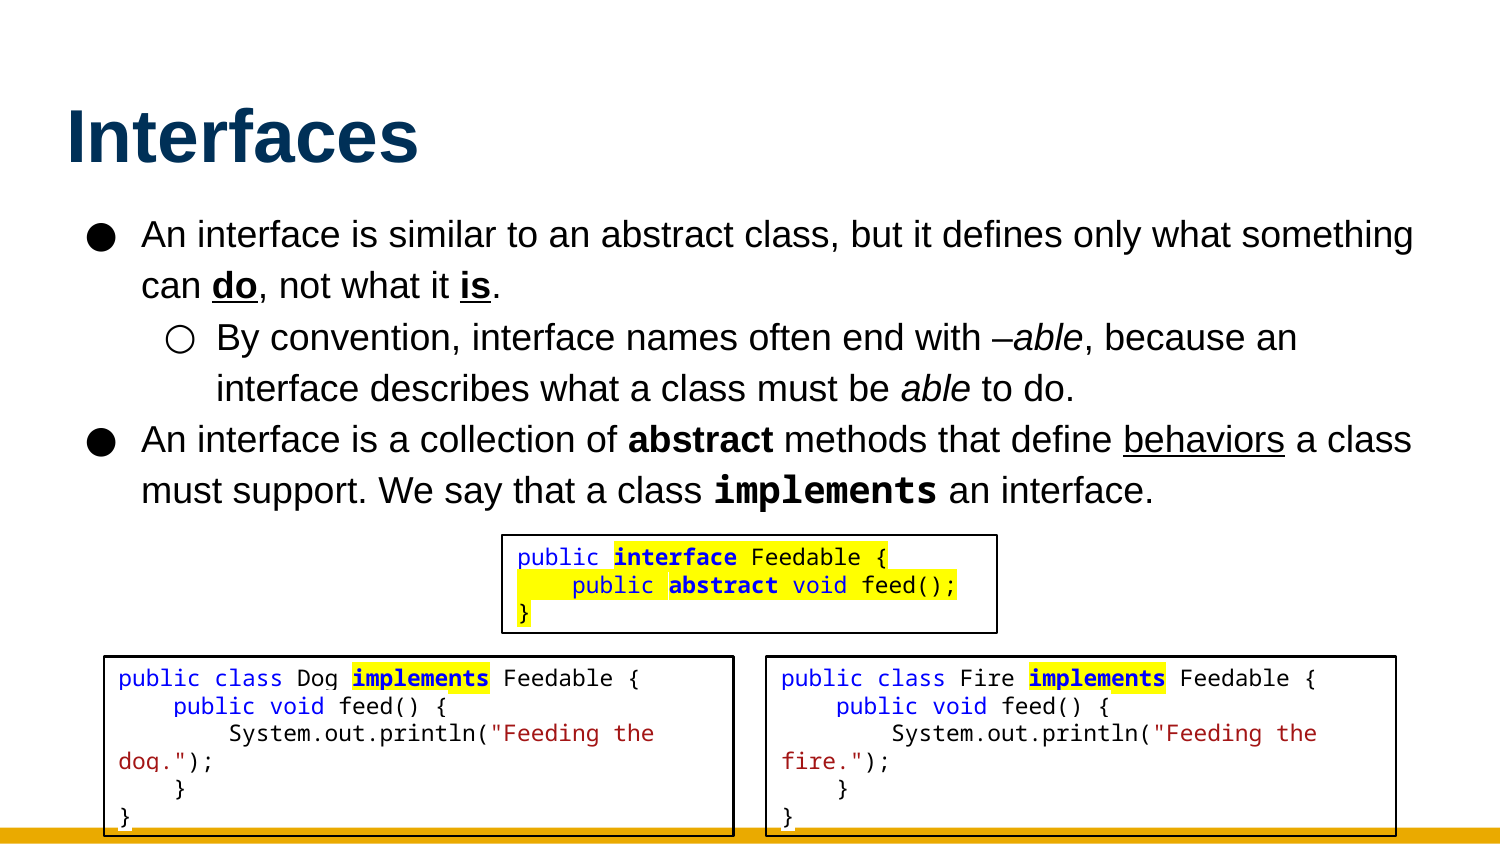

# Interfaces
An interface is similar to an abstract class, but it defines only what something can do, not what it is.
By convention, interface names often end with –able, because an interface describes what a class must be able to do.
An interface is a collection of abstract methods that define behaviors a class must support. We say that a class implements an interface.
public interface Feedable {
    public abstract void feed();
}
public class Dog implements Feedable {
    public void feed() {
        System.out.println("Feeding the dog.");
    }
}
public class Fire implements Feedable {
    public void feed() {
        System.out.println("Feeding the fire.");
    }
}